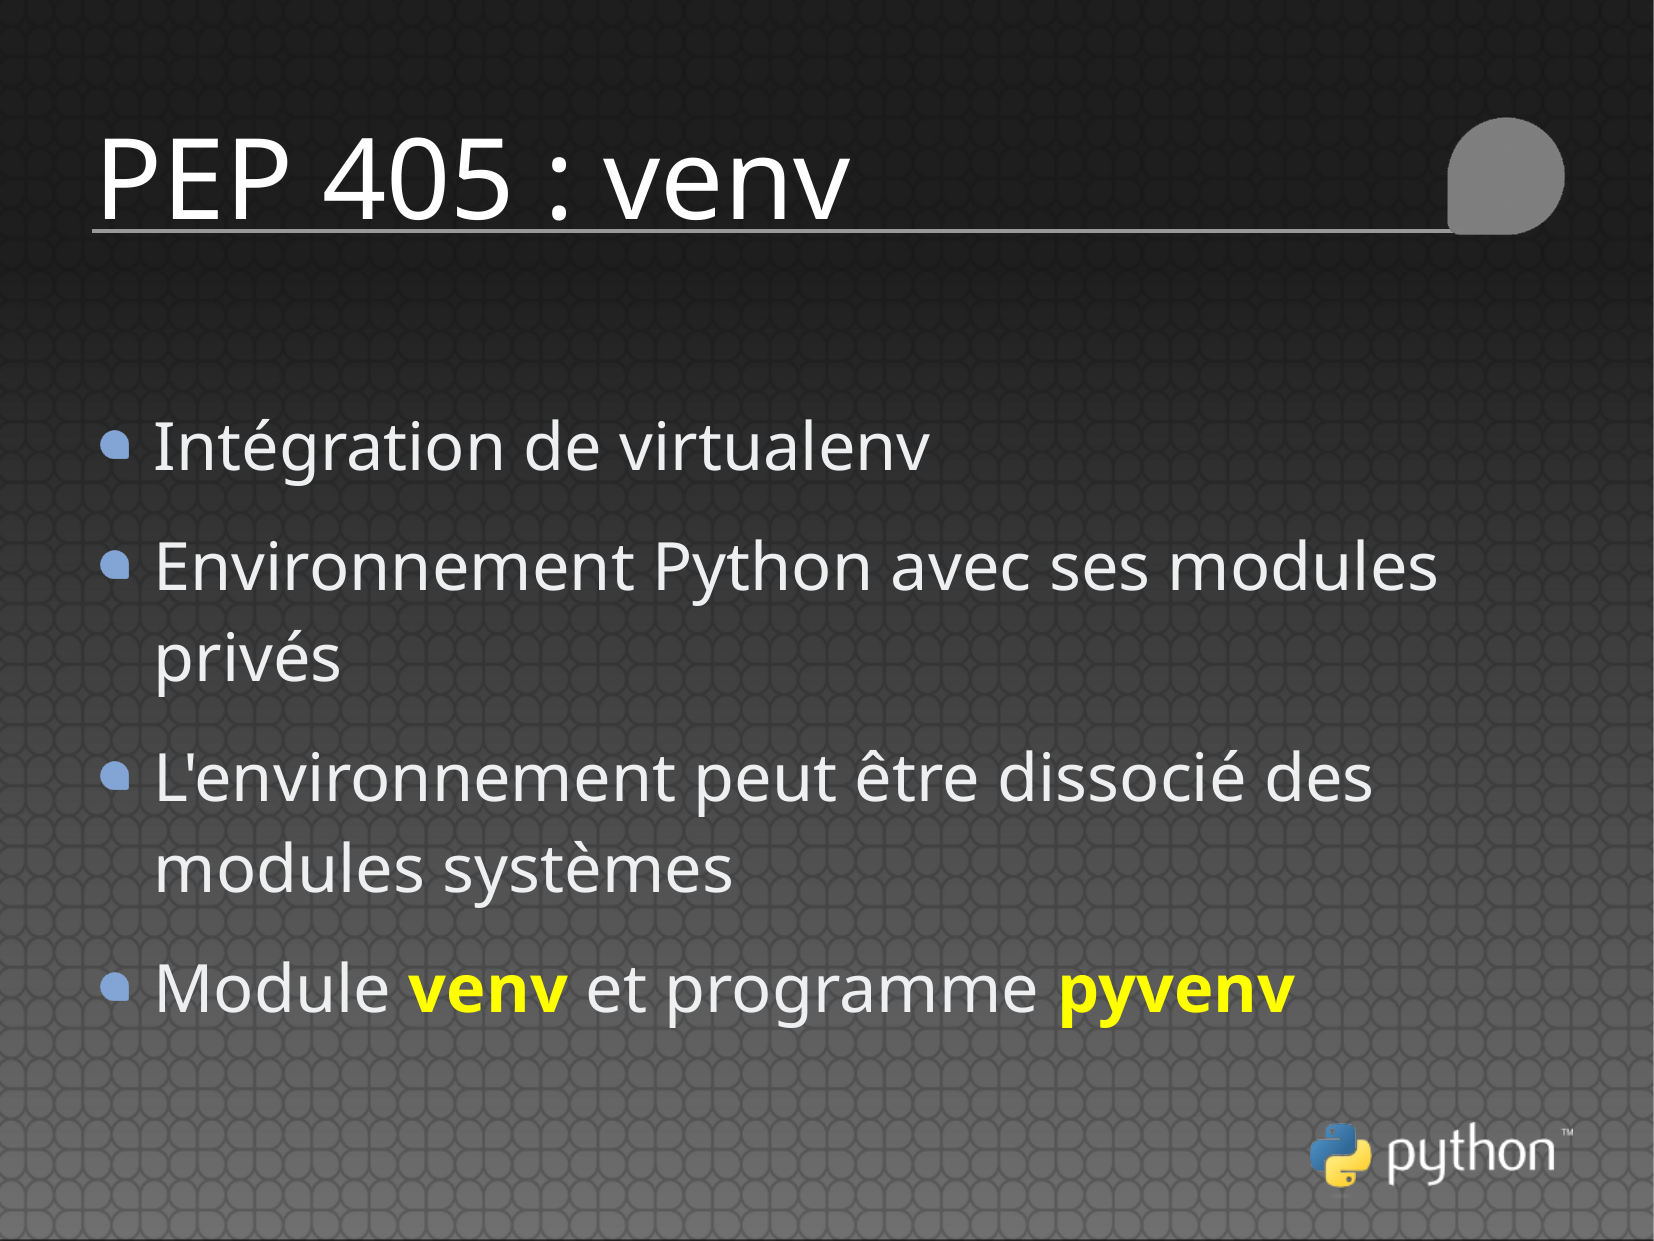

PEP 405 : venv
# Intégration de virtualenv
Environnement Python avec ses modules privés
L'environnement peut être dissocié des modules systèmes
Module venv et programme pyvenv